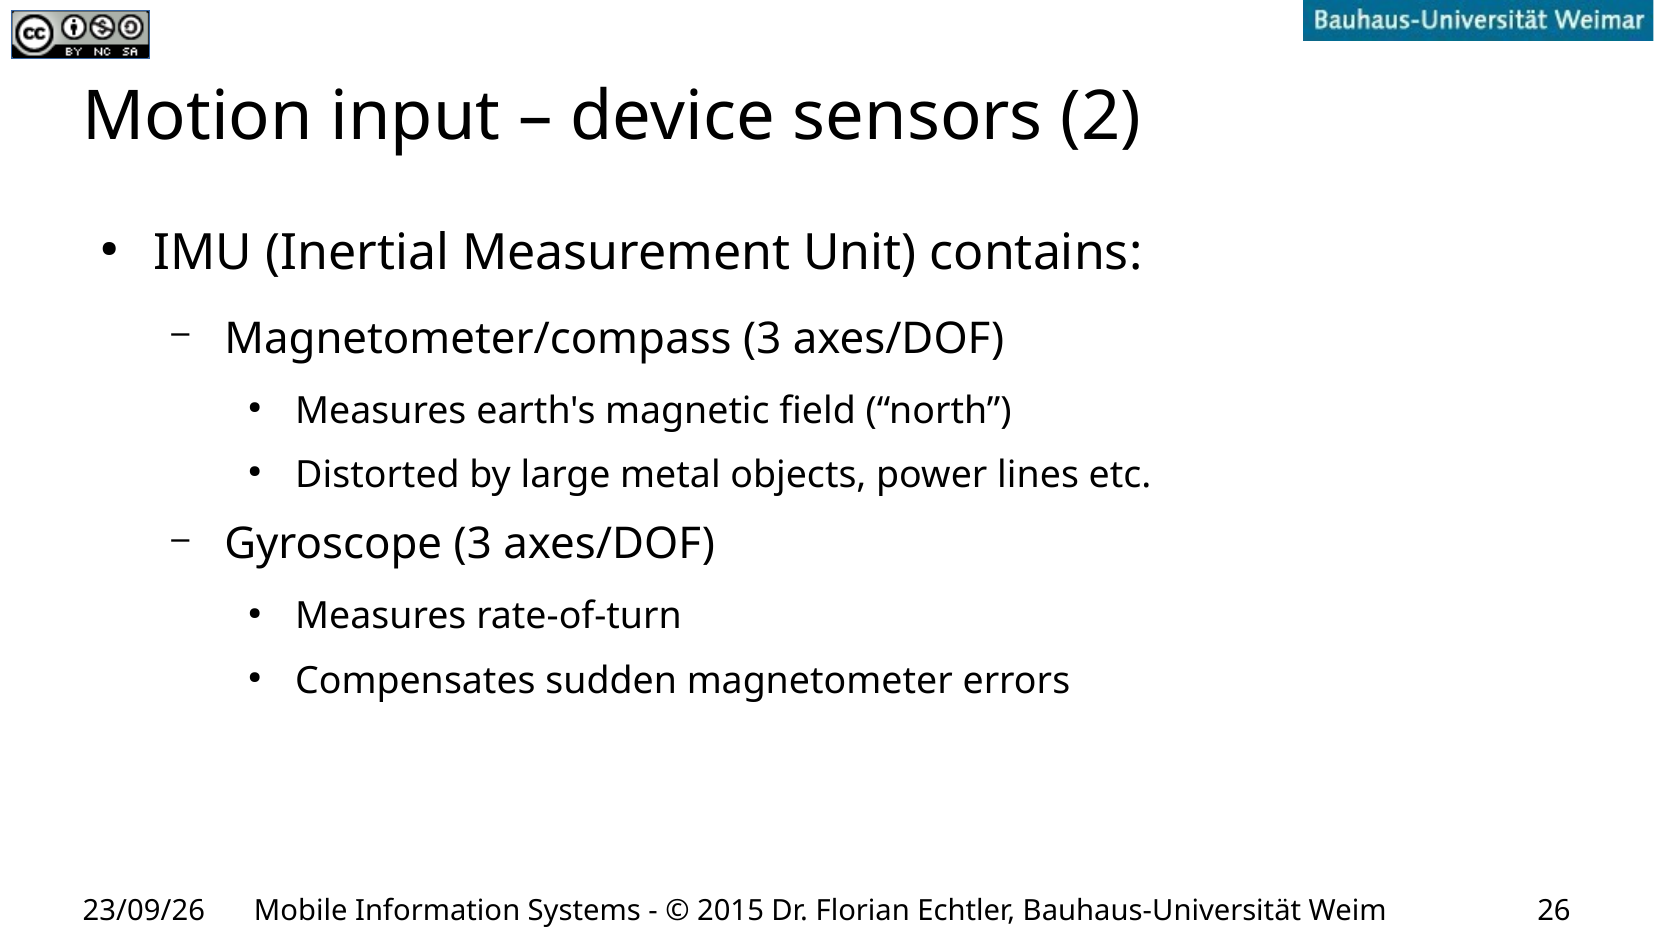

# Motion input – device sensors (2)
IMU (Inertial Measurement Unit) contains:
Magnetometer/compass (3 axes/DOF)
Measures earth's magnetic field (“north”)
Distorted by large metal objects, power lines etc.
Gyroscope (3 axes/DOF)
Measures rate-of-turn
Compensates sudden magnetometer errors
Mobile Information Systems - © 2015 Dr. Florian Echtler, Bauhaus-Universität Weimar
26